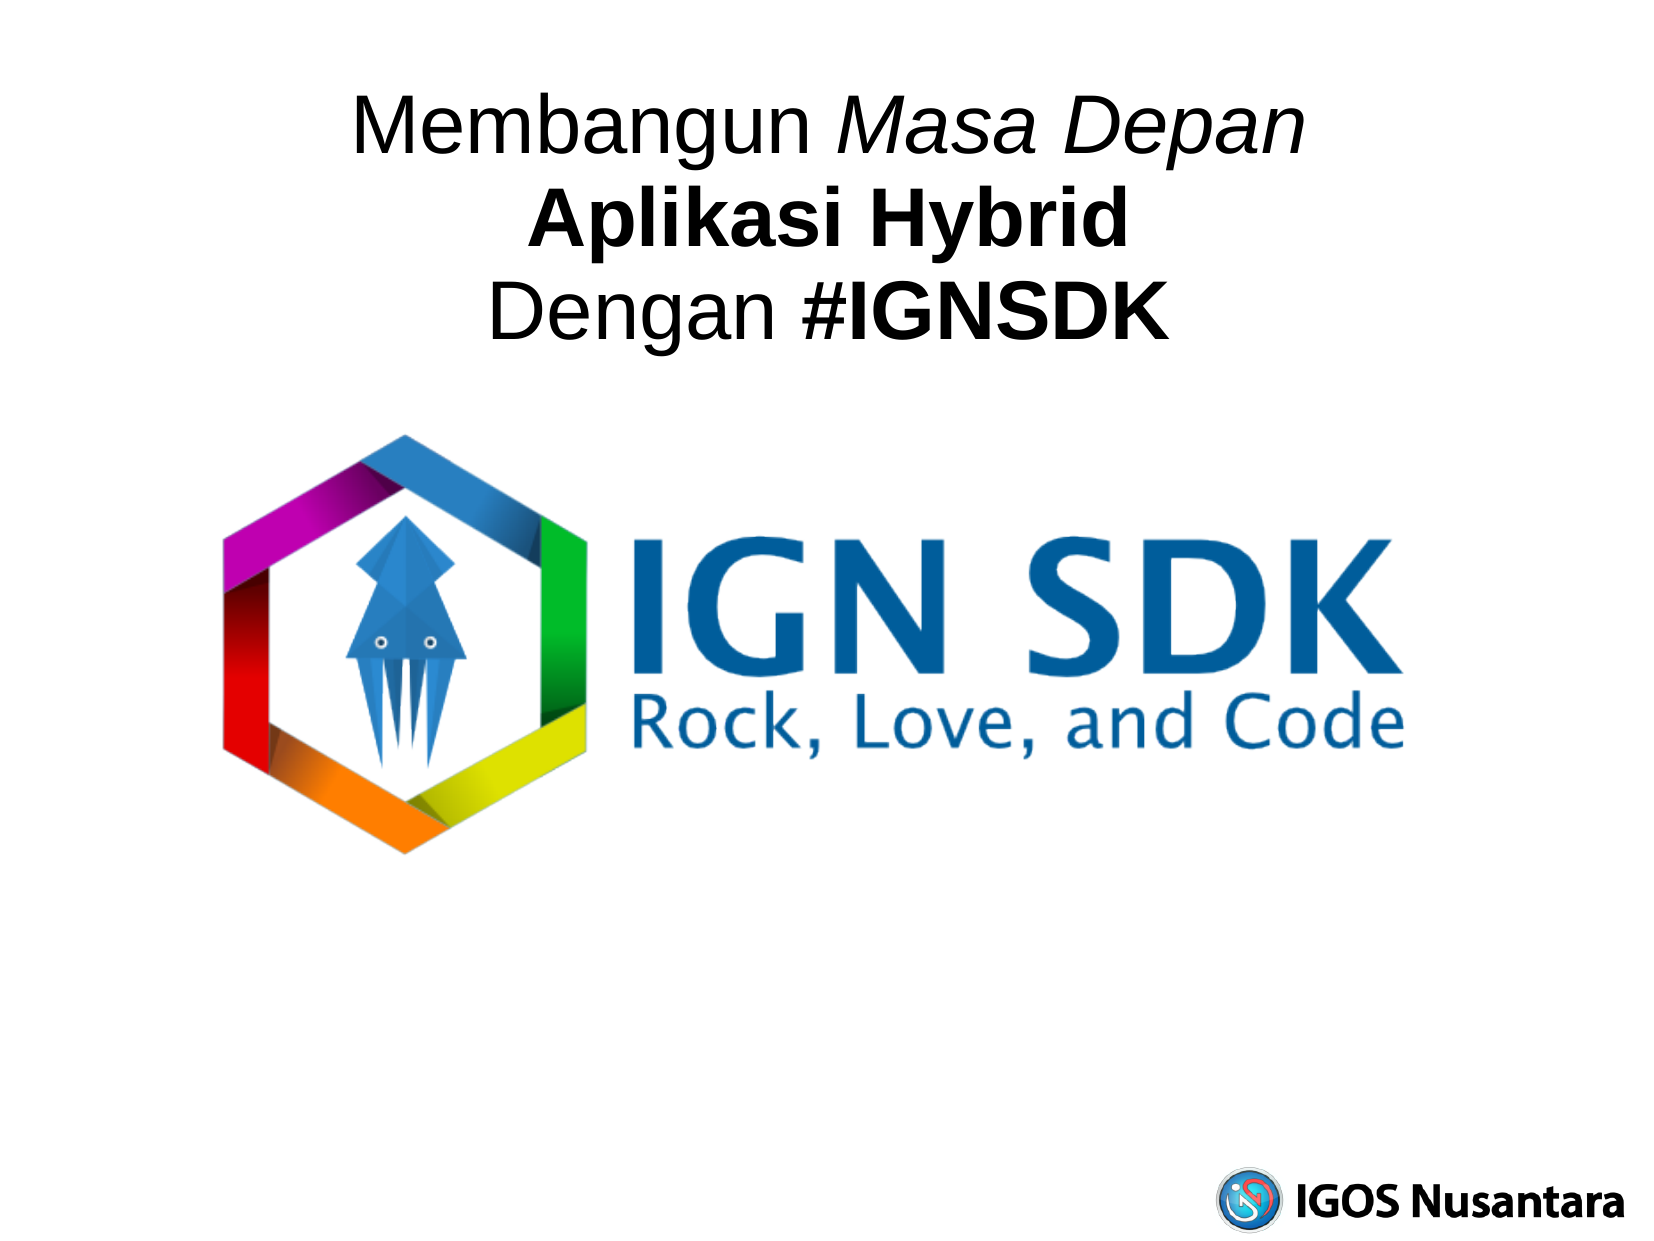

# Membangun Masa Depan Aplikasi Hybrid Dengan #IGNSDK